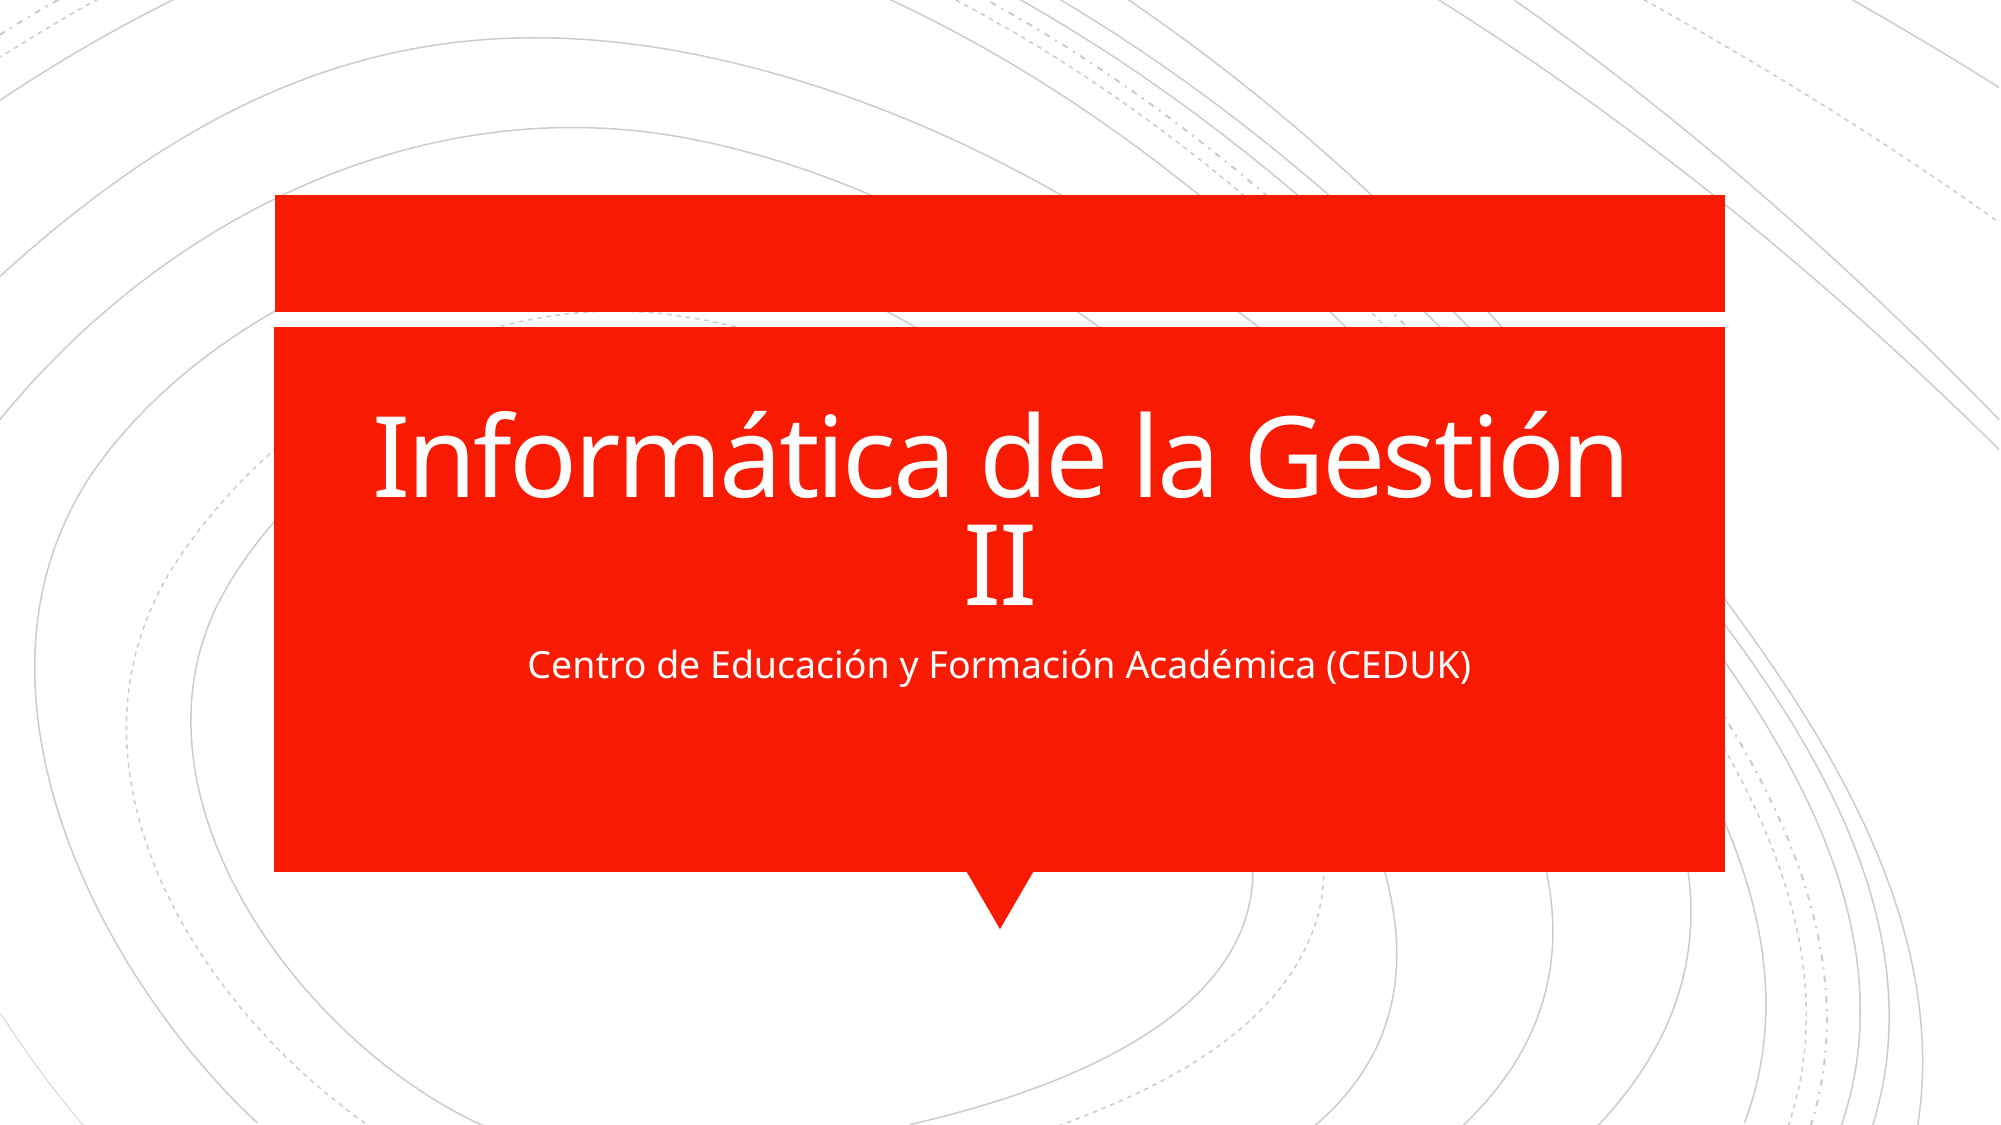

# Informática de la Gestión II
Centro de Educación y Formación Académica (CEDUK)